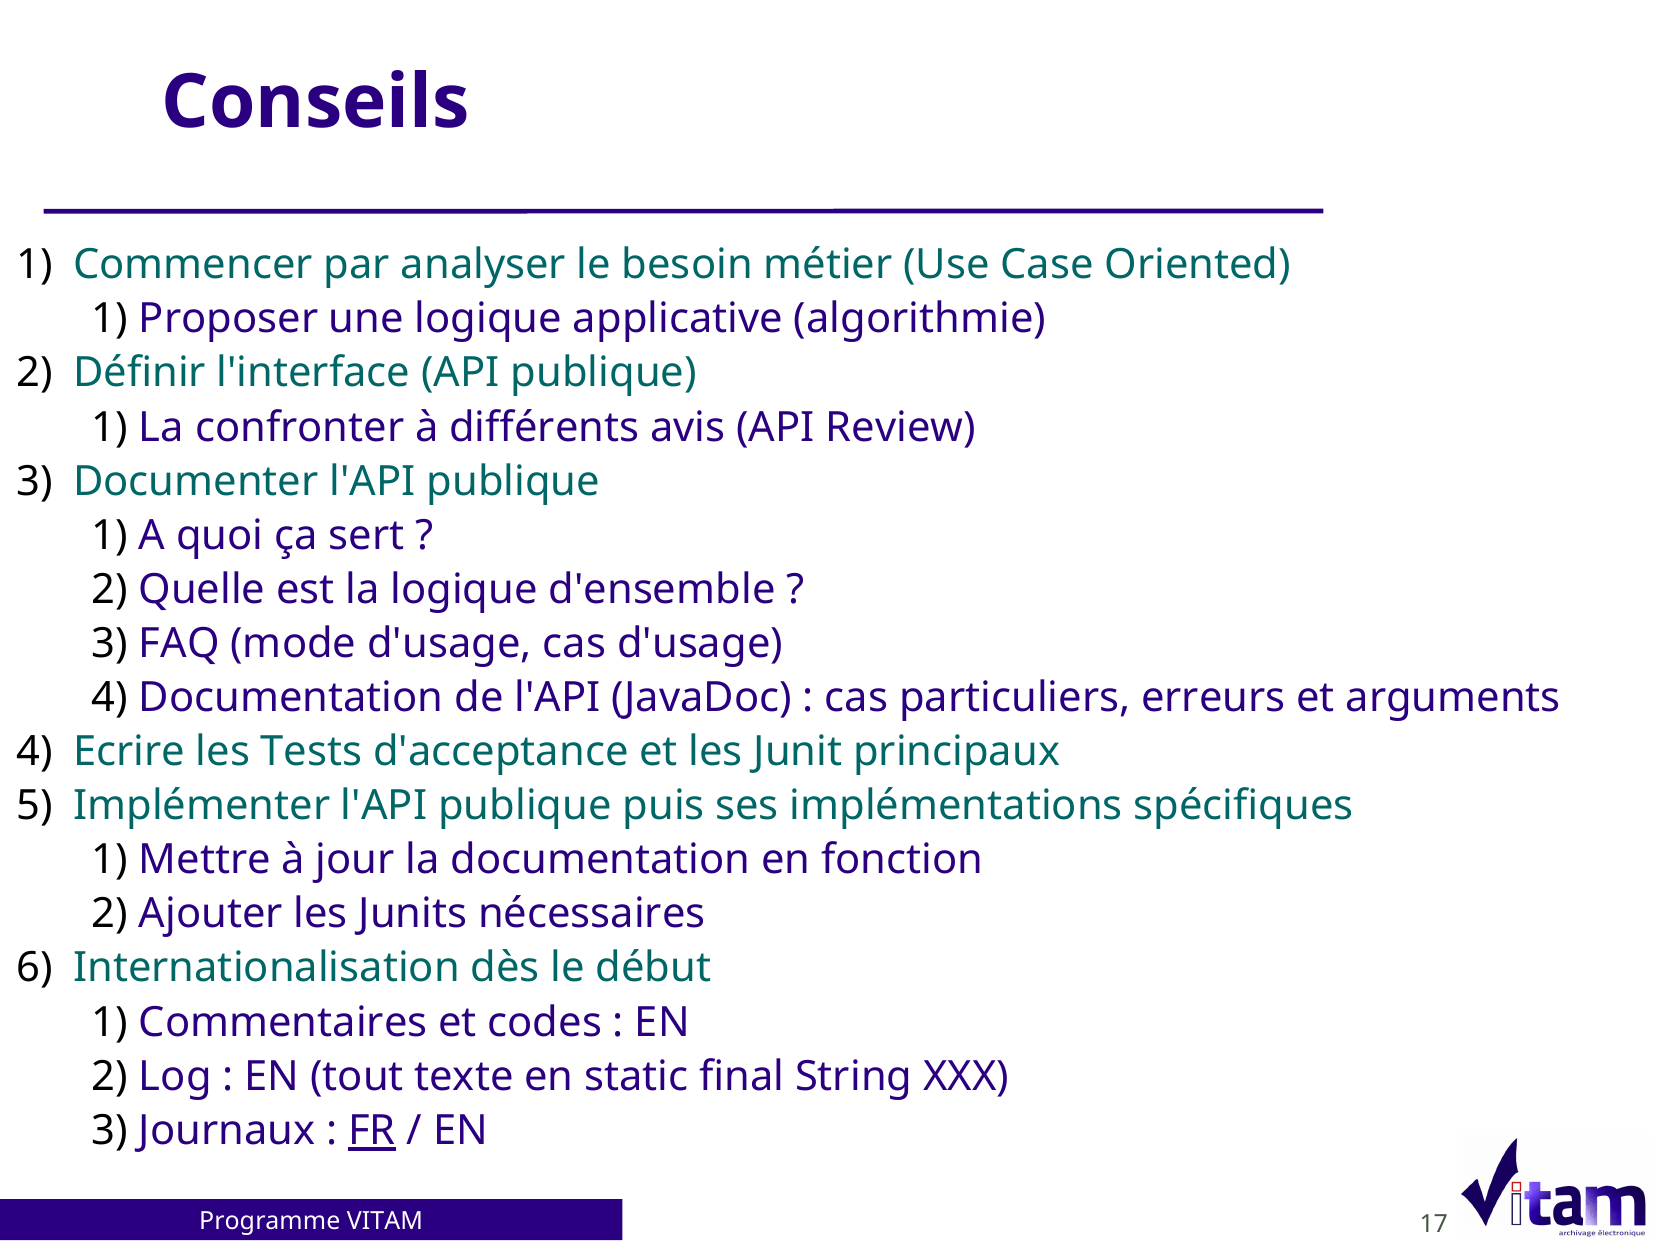

# Conseils
Commencer par analyser le besoin métier (Use Case Oriented)
Proposer une logique applicative (algorithmie)
Définir l'interface (API publique)
La confronter à différents avis (API Review)
Documenter l'API publique
A quoi ça sert ?
Quelle est la logique d'ensemble ?
FAQ (mode d'usage, cas d'usage)
Documentation de l'API (JavaDoc) : cas particuliers, erreurs et arguments
Ecrire les Tests d'acceptance et les Junit principaux
Implémenter l'API publique puis ses implémentations spécifiques
Mettre à jour la documentation en fonction
Ajouter les Junits nécessaires
Internationalisation dès le début
Commentaires et codes : EN
Log : EN (tout texte en static final String XXX)
Journaux : FR / EN
17